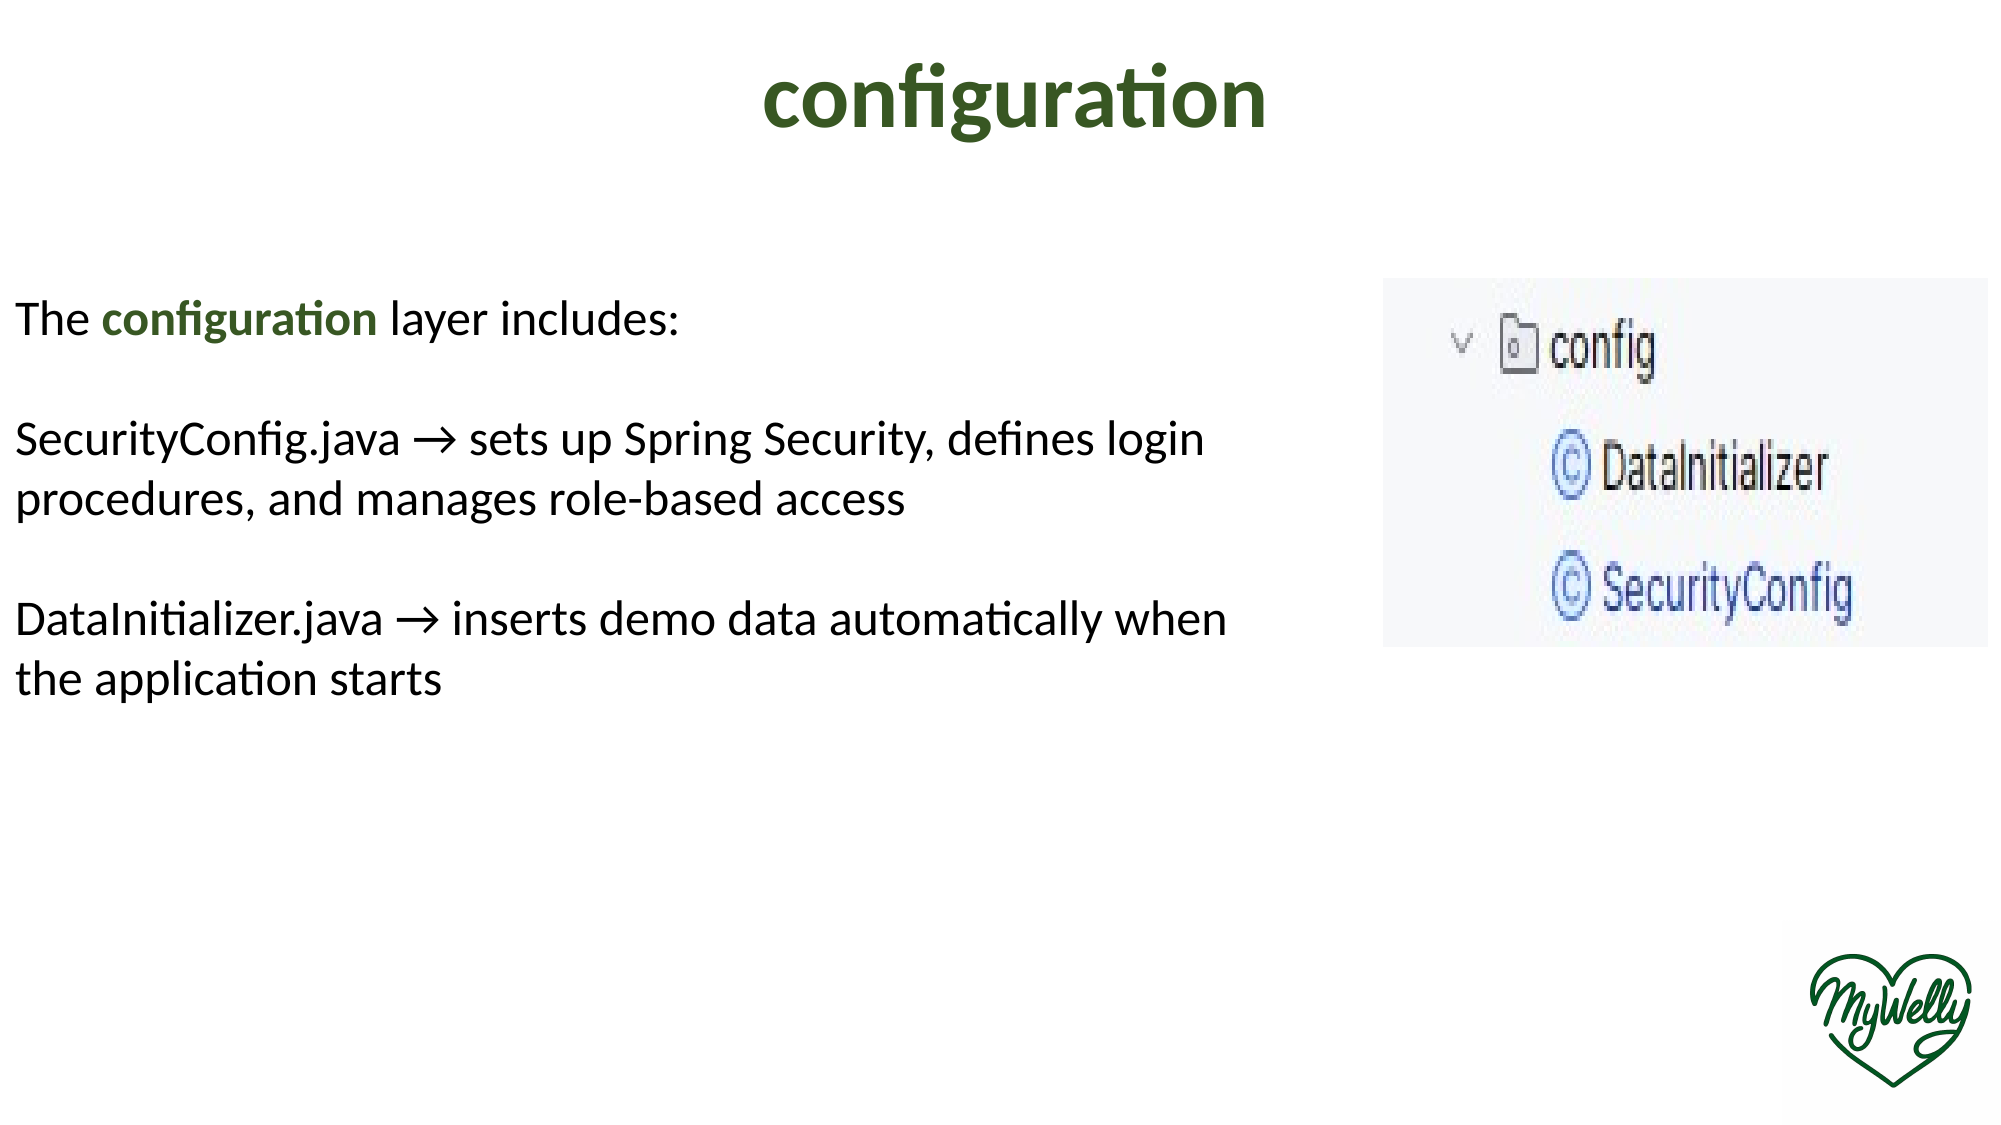

configuration
The configuration layer includes:
SecurityConfig.java → sets up Spring Security, defines login procedures, and manages role-based access
DataInitializer.java → inserts demo data automatically when the application starts